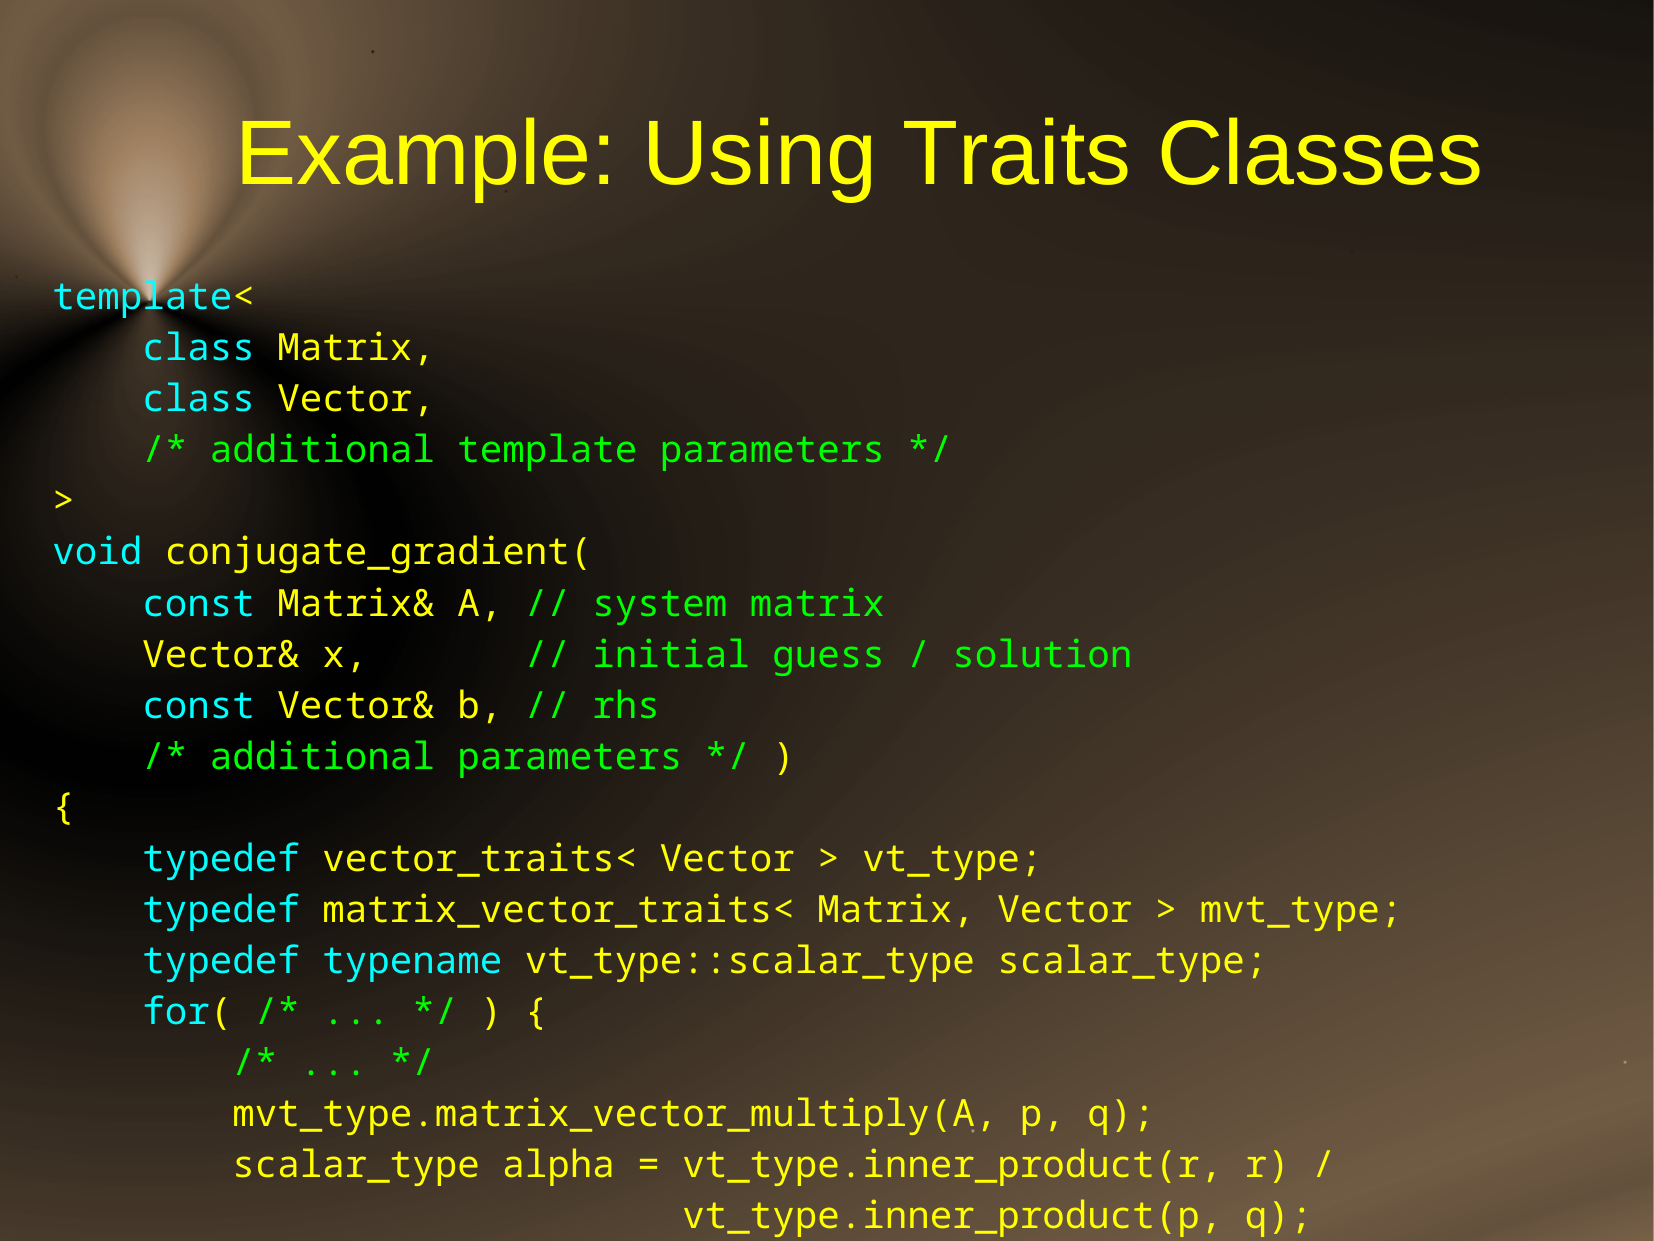

# Example: Using Traits Classes
template<
 class Matrix,
 class Vector,
 /* additional template parameters */
>
void conjugate_gradient(
 const Matrix& A, // system matrix
 Vector& x, // initial guess / solution
 const Vector& b, // rhs
 /* additional parameters */ )
{
 typedef vector_traits< Vector > vt_type;
 typedef matrix_vector_traits< Matrix, Vector > mvt_type;
 typedef typename vt_type::scalar_type scalar_type;
 for( /* ... */ ) {
 /* ... */
 mvt_type.matrix_vector_multiply(A, p, q);
 scalar_type alpha = vt_type.inner_product(r, r) /
 vt_type.inner_product(p, q);
 vt_type.scalar_vector_multiply_and_add(alpha, p, x);
 vt_type.scalar_vector_multiply_and_add(-alpha, q, r);
 /* ... */
 }
}